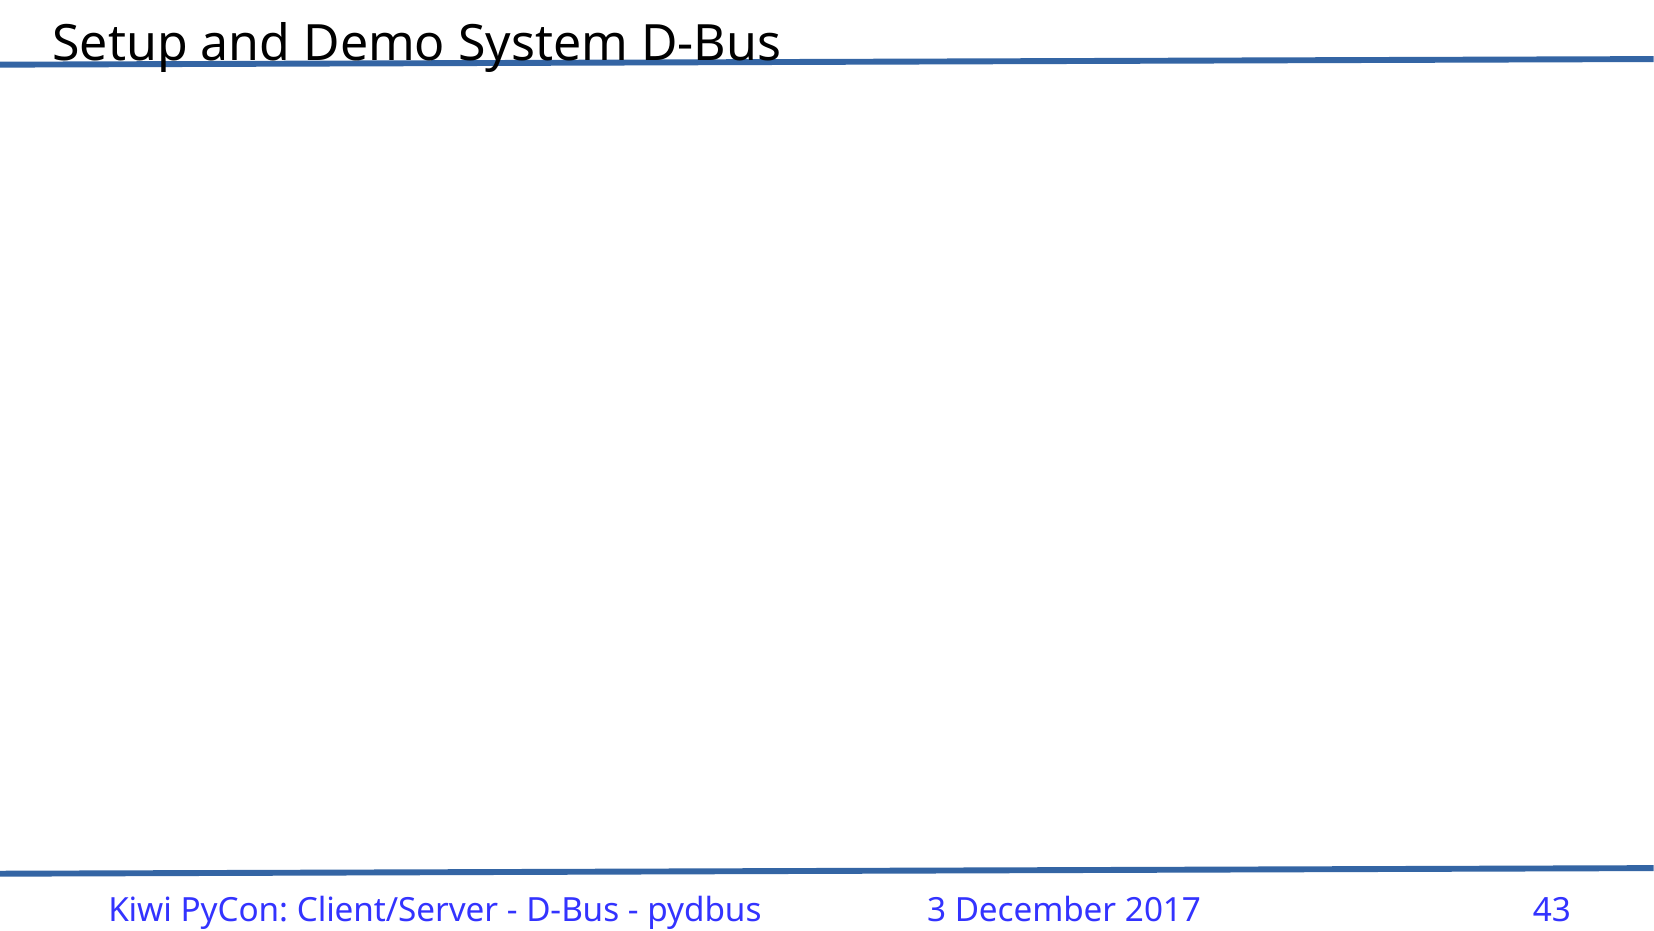

Setup and Demo System D-Bus
Kiwi PyCon: Client/Server - D-Bus - pydbus
3 December 2017
43